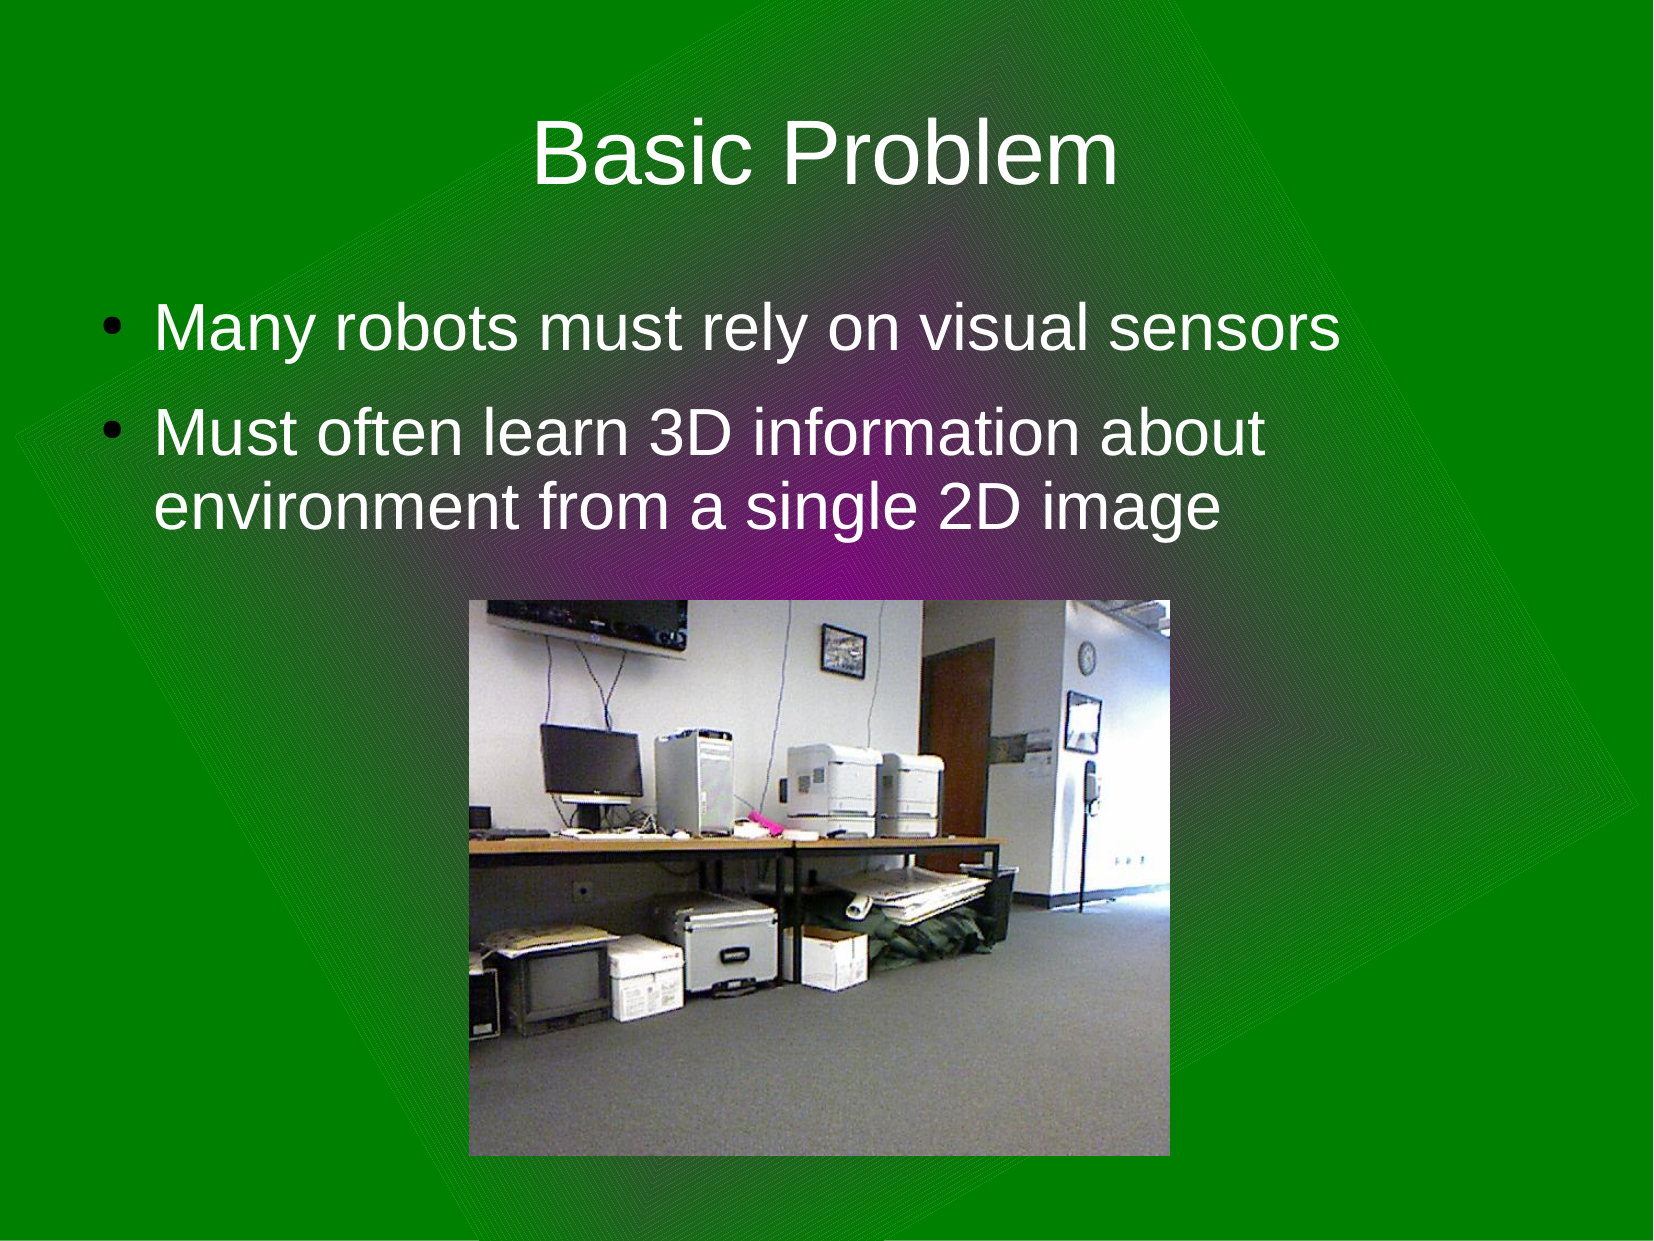

# Basic Problem
Many robots must rely on visual sensors
Must often learn 3D information about environment from a single 2D image